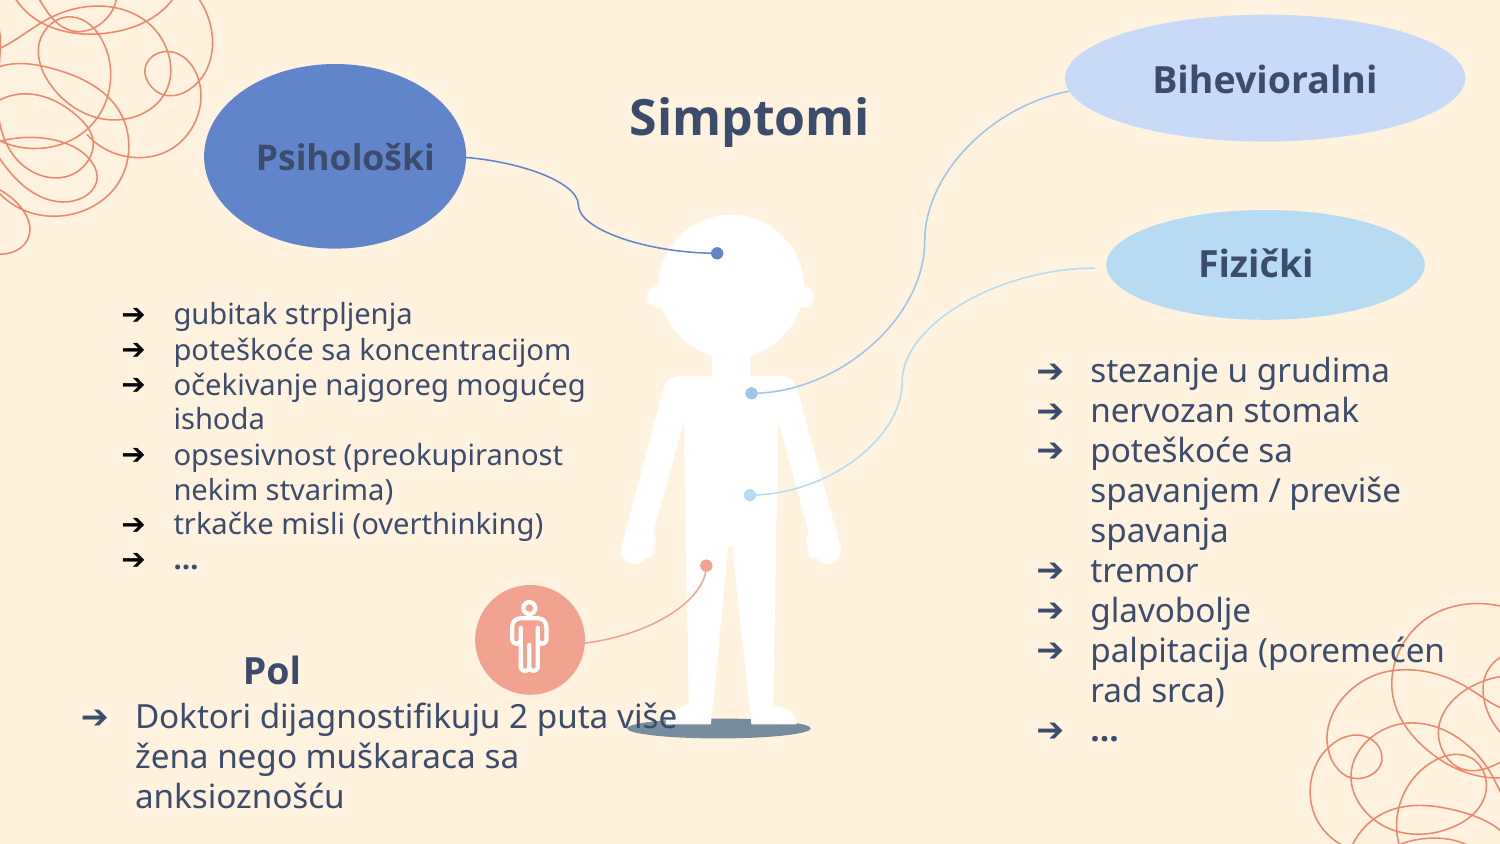

Bihevioralni
# Simptomi
Psihološki
Fizički
gubitak strpljenja
poteškoće sa koncentracijom
očekivanje najgoreg mogućeg ishoda
opsesivnost (preokupiranost nekim stvarima)
trkačke misli (overthinking)
…
stezanje u grudima
nervozan stomak
poteškoće sa spavanjem / previše spavanja
tremor
glavobolje
palpitacija (poremećen rad srca)
…
Pol
Doktori dijagnostifikuju 2 puta više žena nego muškaraca sa anksioznošću